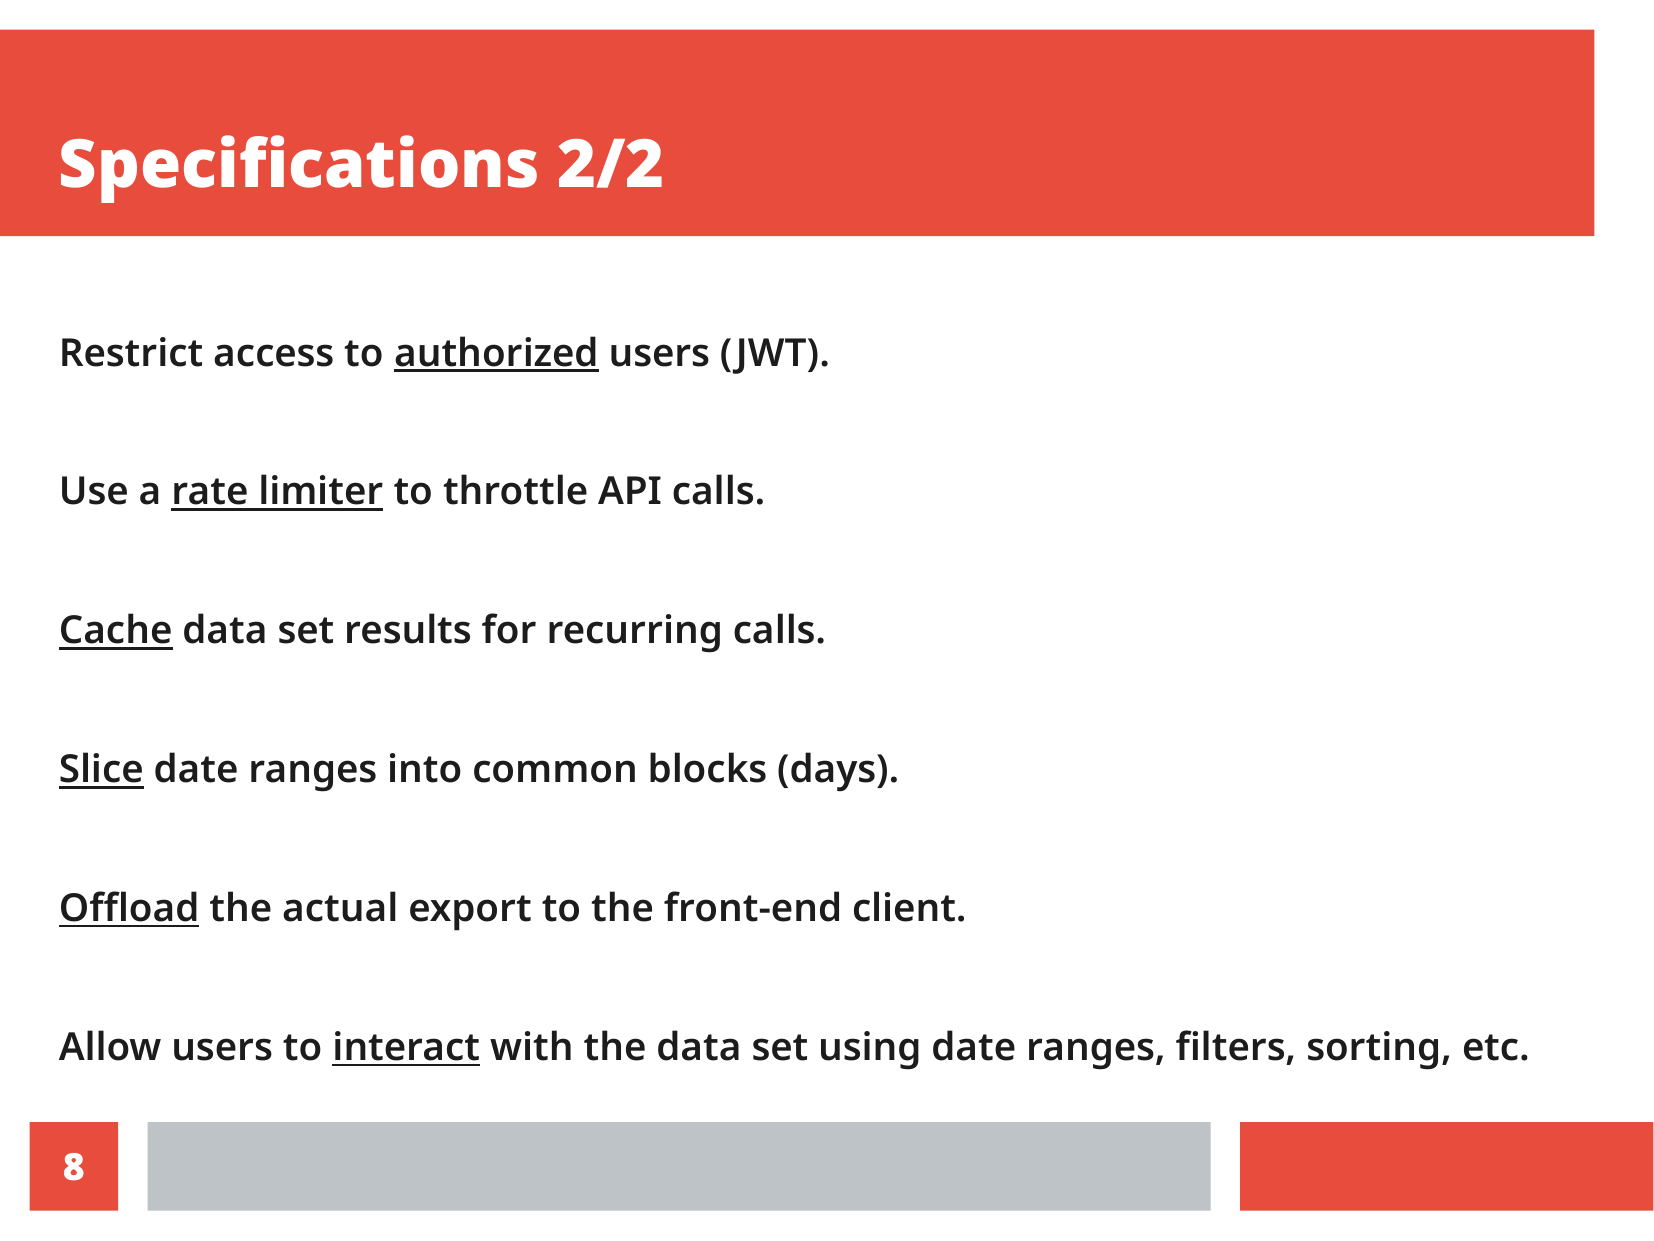

# Specifications 2/2
Restrict access to authorized users (JWT).
Use a rate limiter to throttle API calls.
Cache data set results for recurring calls.
Slice date ranges into common blocks (days).
Offload the actual export to the front-end client.
Allow users to interact with the data set using date ranges, filters, sorting, etc.
8